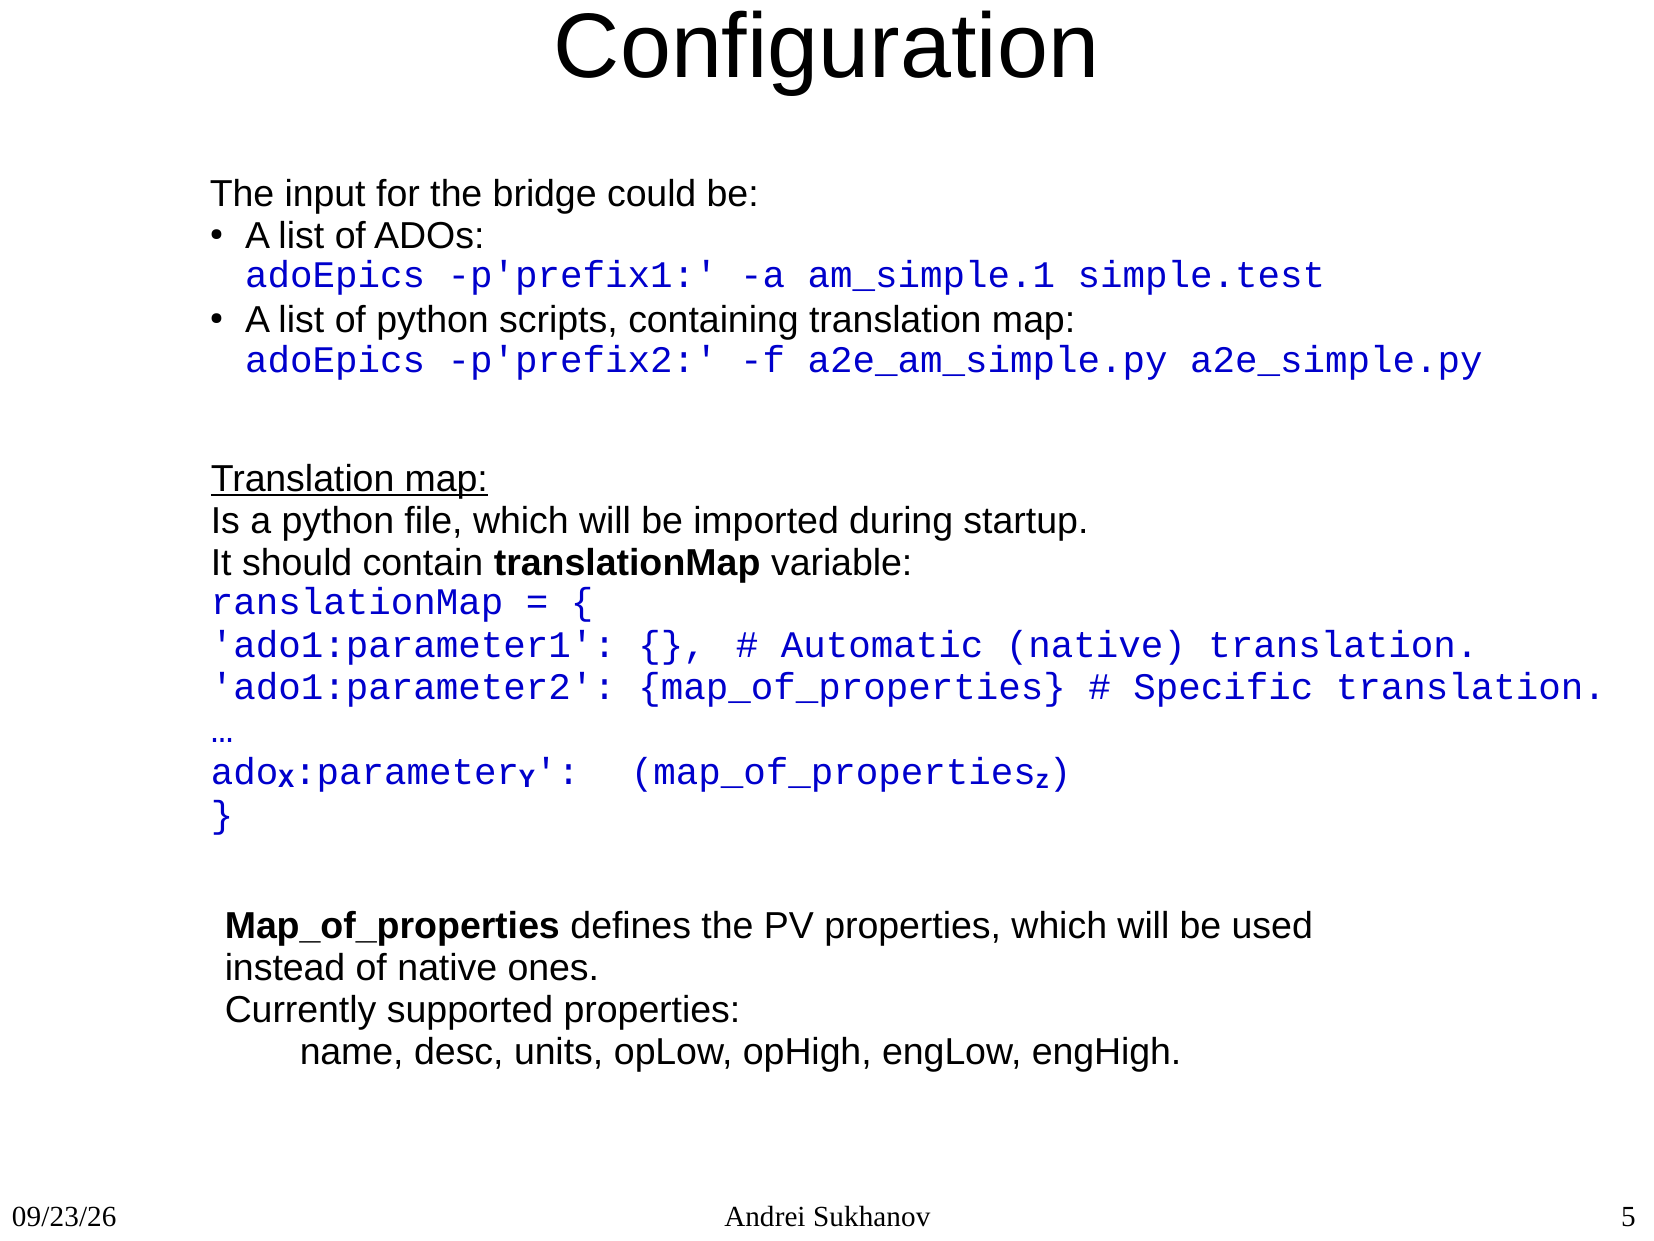

# Configuration
The input for the bridge could be:
A list of ADOs:
adoEpics -p'prefix1:' -a am_simple.1 simple.test
A list of python scripts, containing translation map:
adoEpics -p'prefix2:' -f a2e_am_simple.py a2e_simple.py
Translation map:
Is a python file, which will be imported during startup.
It should contain translationMap variable:
ranslationMap = {
'ado1:parameter1': {},	# Automatic (native) translation.
'ado1:parameter2': {map_of_properties} # Specific translation.
…
adoX:parameterY':	 (map_of_propertiesZ)
}
Map_of_properties defines the PV properties, which will be used instead of native ones.
Currently supported properties:
	name, desc, units, opLow, opHigh, engLow, engHigh.
Andrei Sukhanov
5